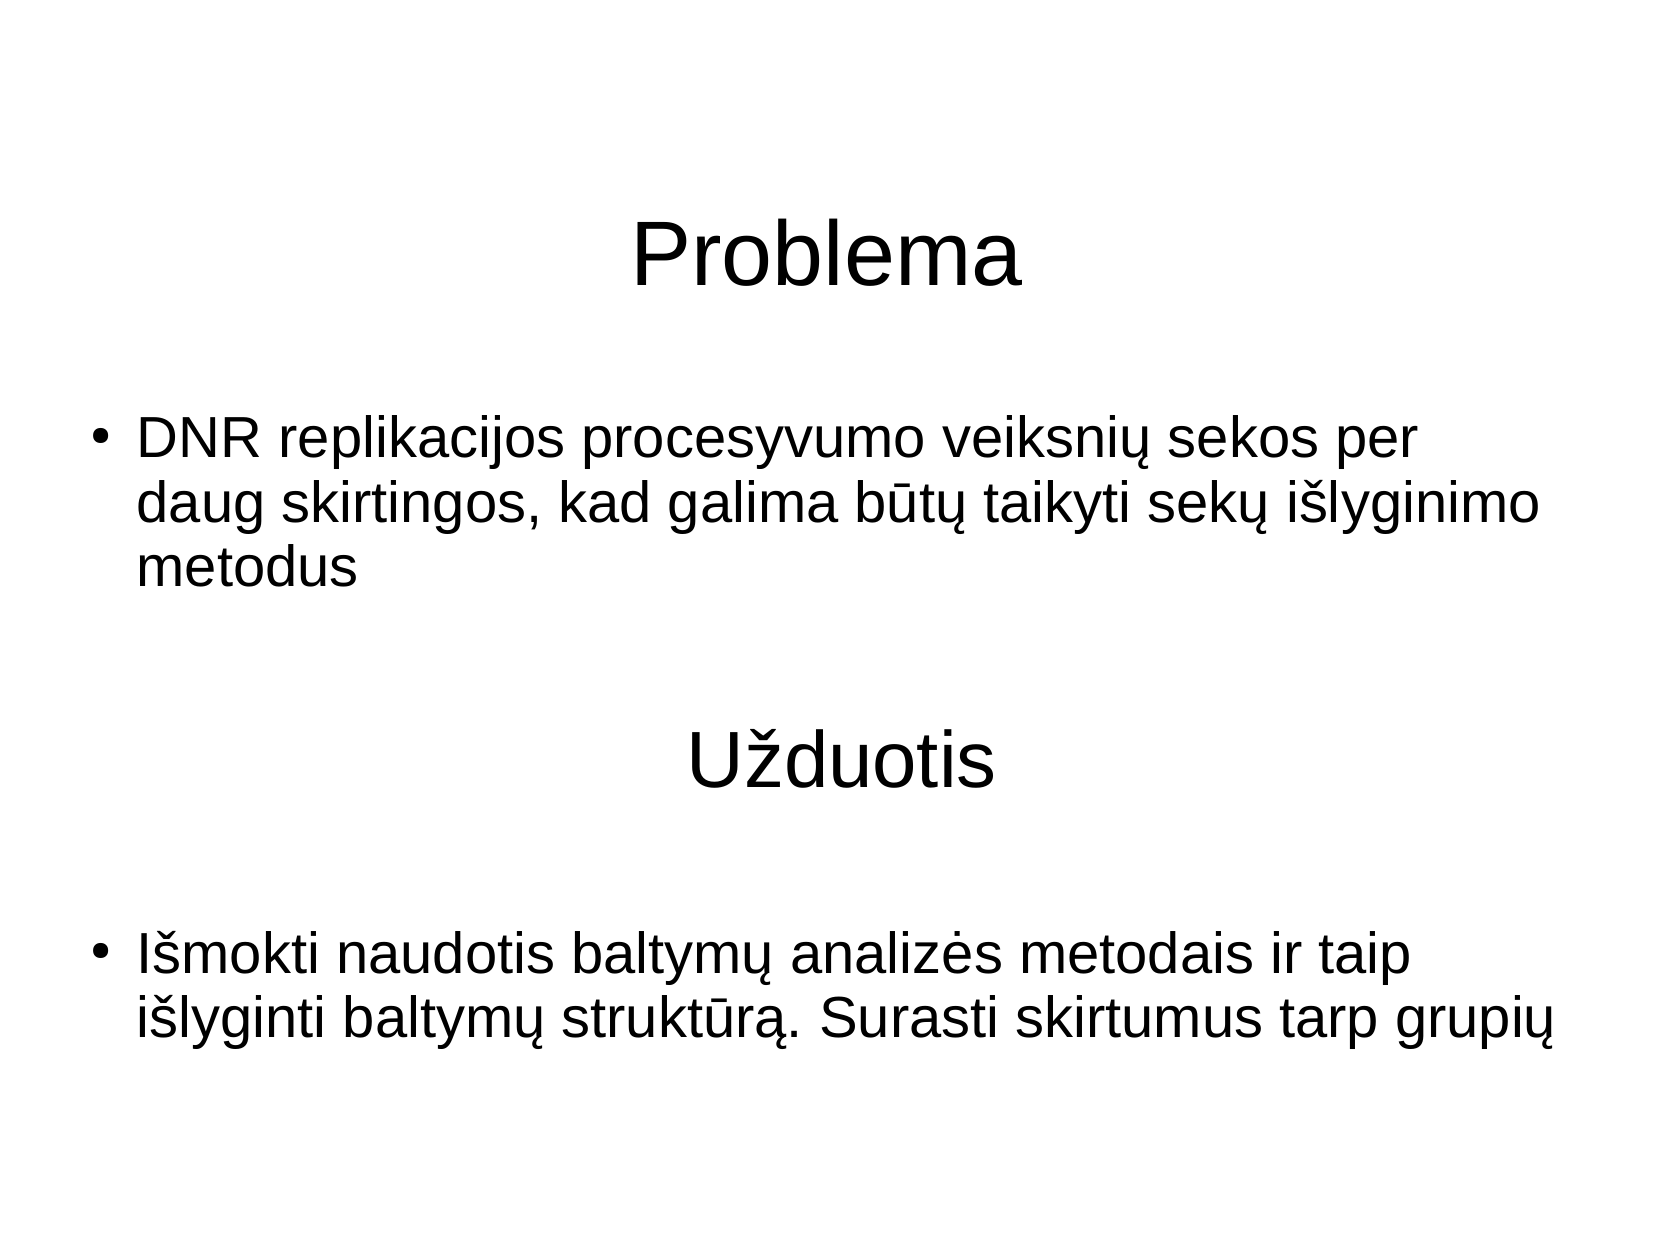

# Problema
DNR replikacijos procesyvumo veiksnių sekos per daug skirtingos, kad galima būtų taikyti sekų išlyginimo metodus
Užduotis
Išmokti naudotis baltymų analizės metodais ir taip išlyginti baltymų struktūrą. Surasti skirtumus tarp grupių